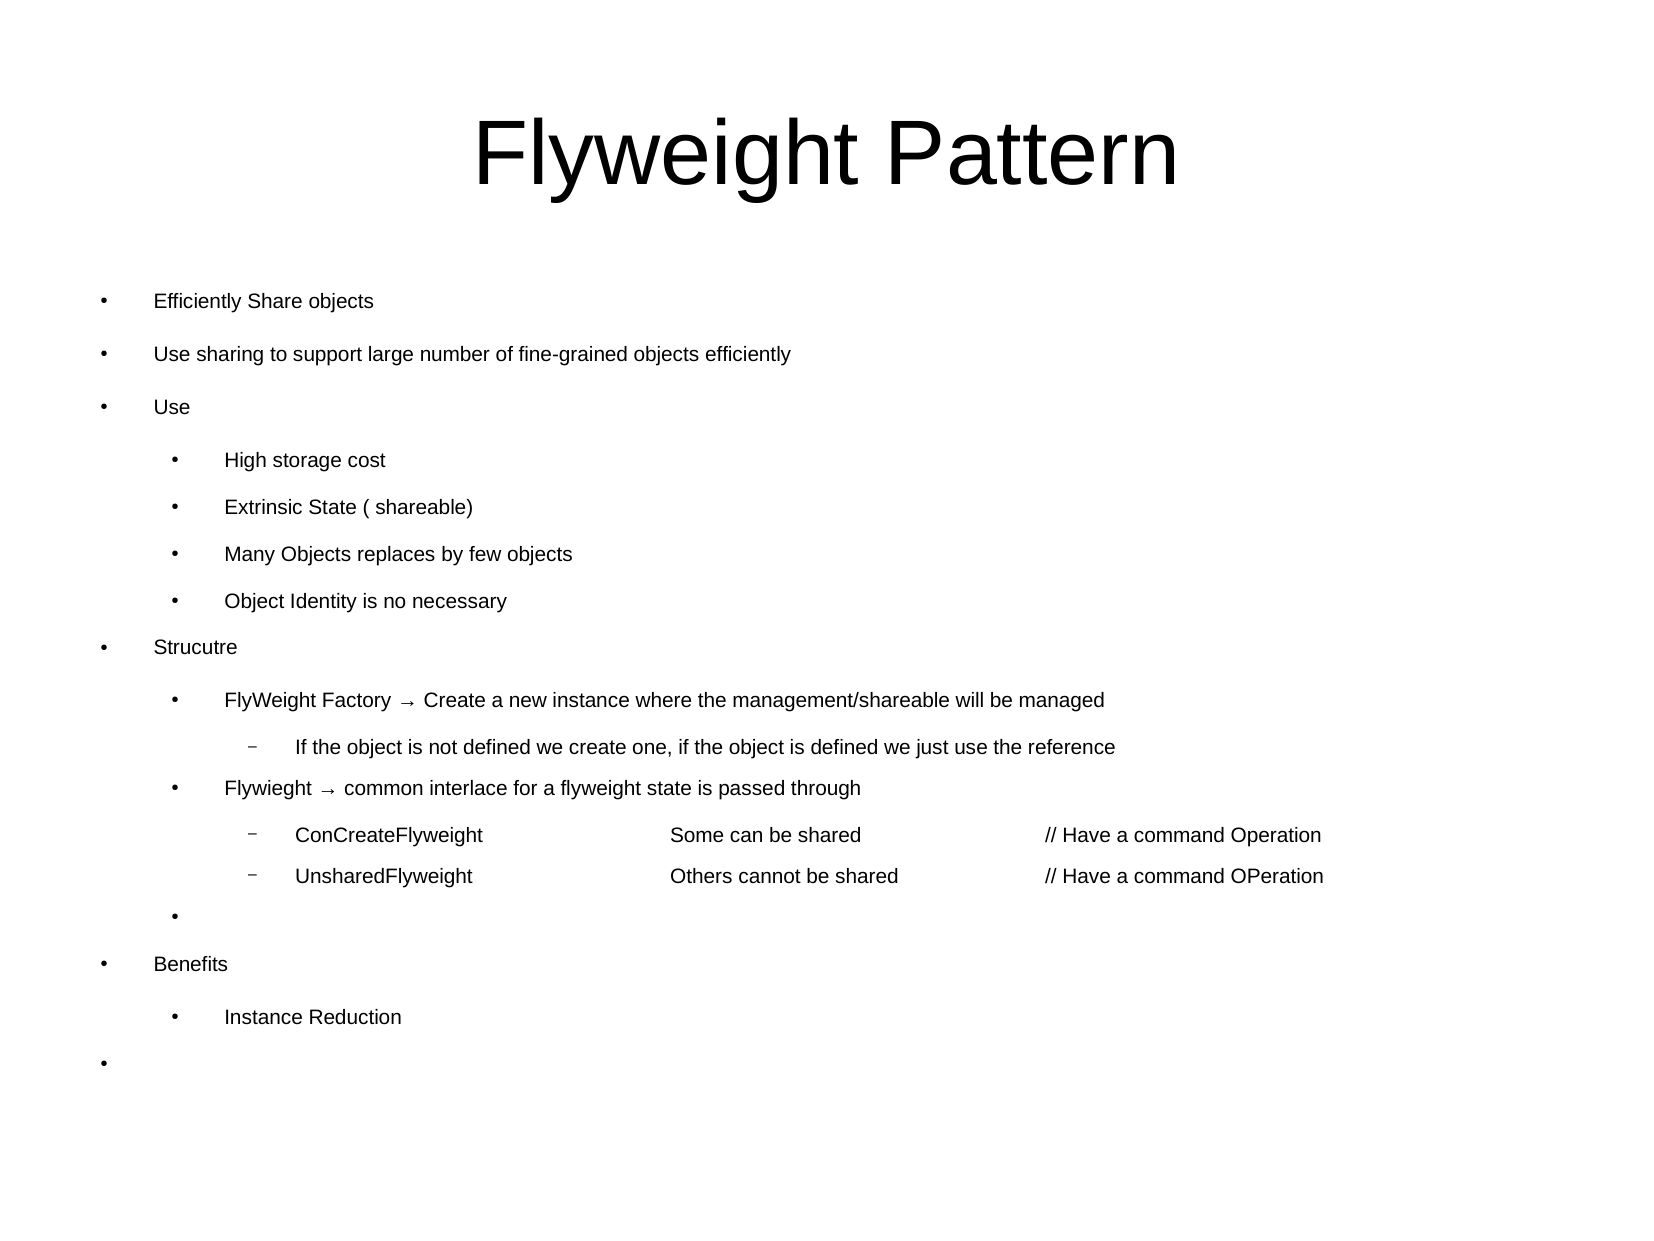

# Flyweight Pattern
Efficiently Share objects
Use sharing to support large number of fine-grained objects efficiently
Use
High storage cost
Extrinsic State ( shareable)
Many Objects replaces by few objects
Object Identity is no necessary
Strucutre
FlyWeight Factory → Create a new instance where the management/shareable will be managed
If the object is not defined we create one, if the object is defined we just use the reference
Flywieght → common interlace for a flyweight state is passed through
ConCreateFlyweight			Some can be shared			// Have a command Operation
UnsharedFlyweight			Others cannot be shared		// Have a command OPeration
Benefits
Instance Reduction